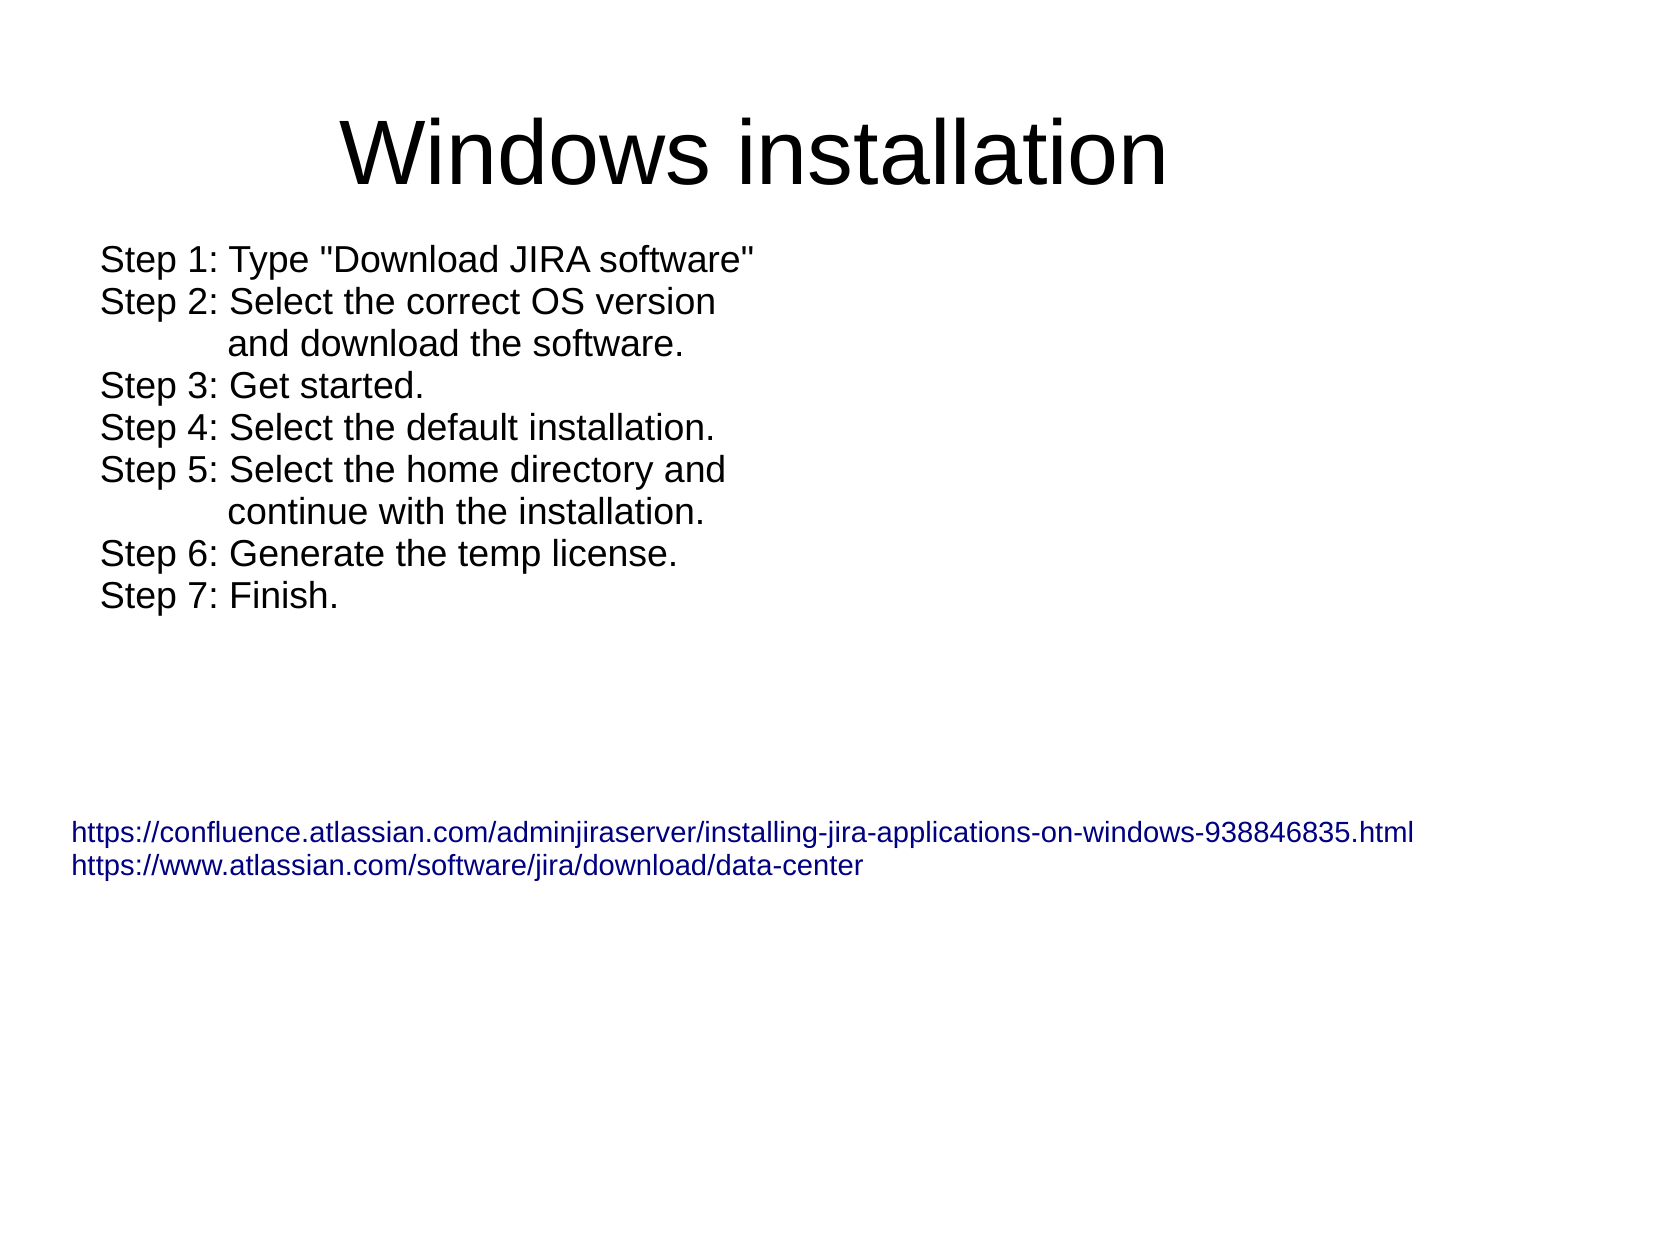

# Windows installation
Step 1: Type "Download JIRA software"
Step 2: Select the correct OS version 	 and download the software.
Step 3: Get started.
Step 4: Select the default installation.
Step 5: Select the home directory and 	 continue with the installation.
Step 6: Generate the temp license.
Step 7: Finish.
https://confluence.atlassian.com/adminjiraserver/installing-jira-applications-on-windows-938846835.html
https://www.atlassian.com/software/jira/download/data-center